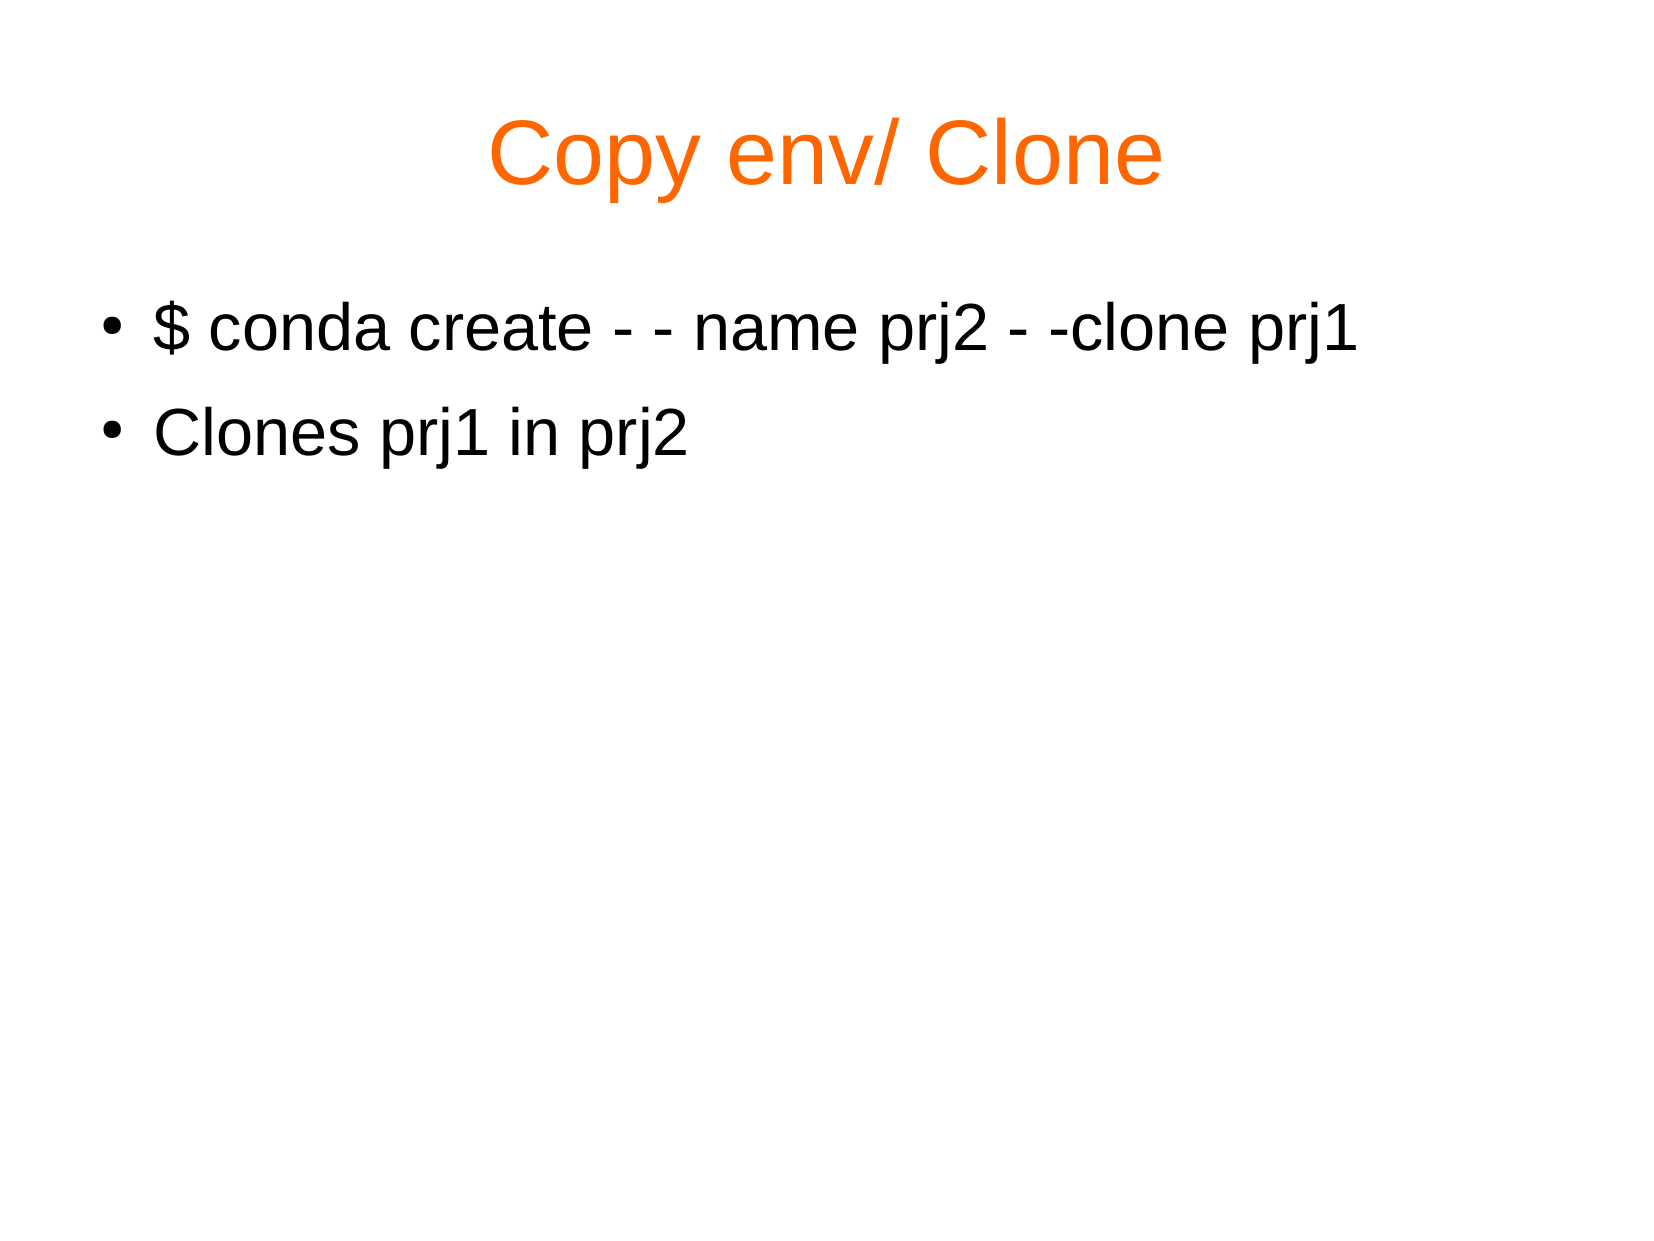

# Copy env/ Clone
$ conda create - - name prj2 - -clone prj1
Clones prj1 in prj2